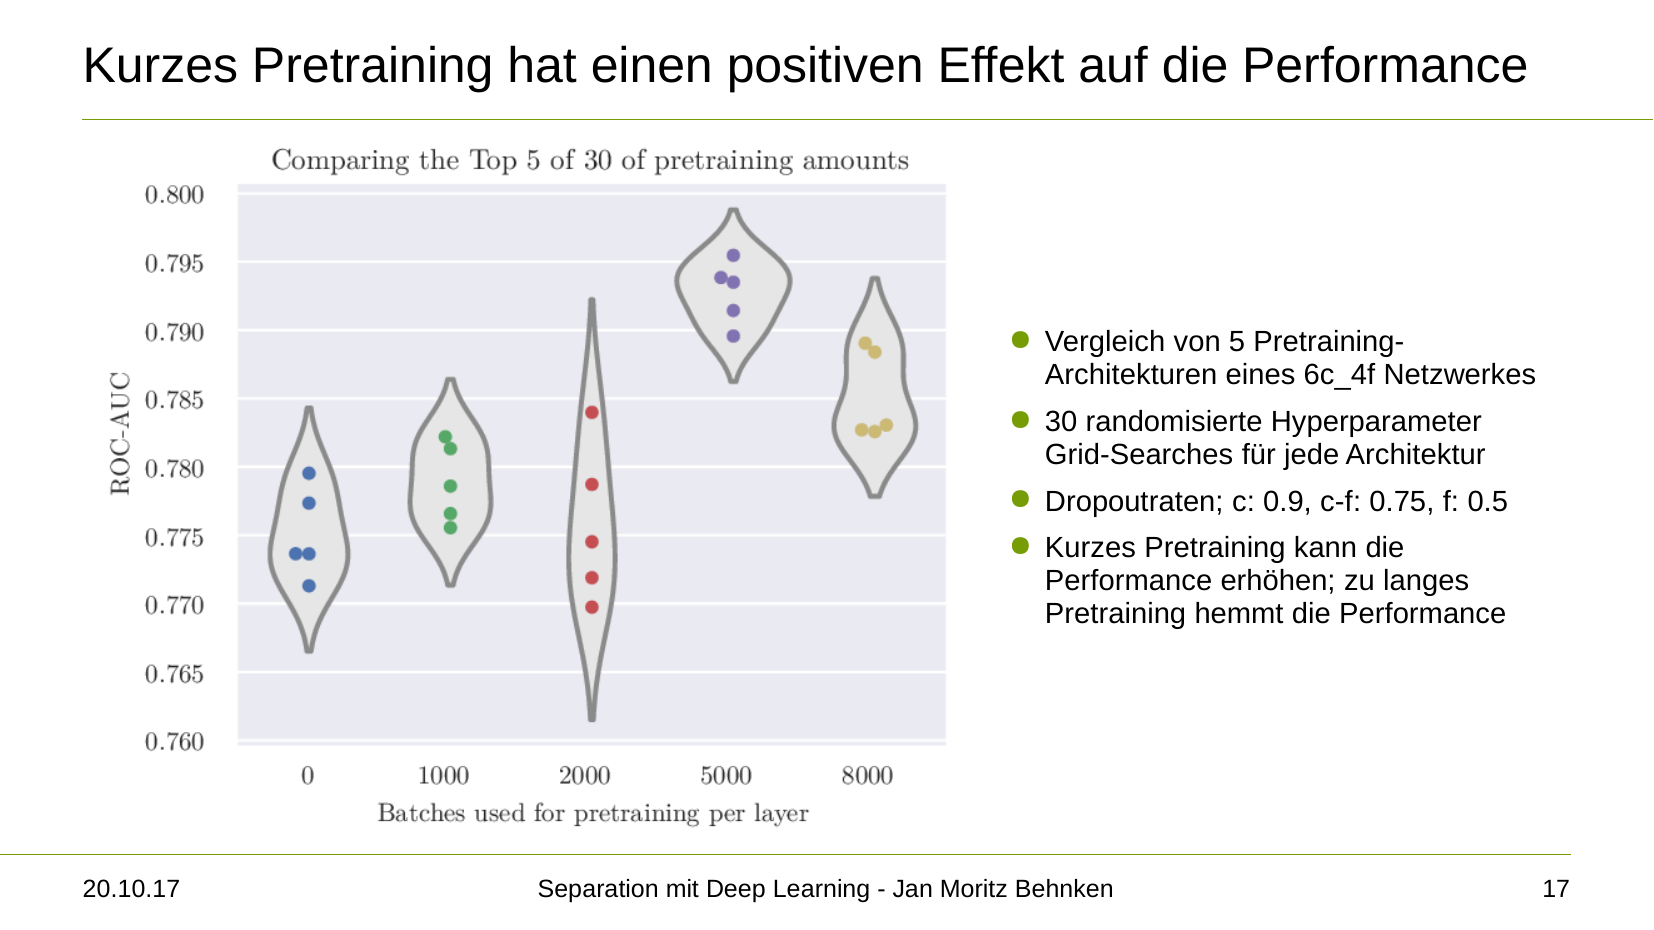

# Kurzes Pretraining hat einen positiven Effekt auf die Performance
Vergleich von 5 Pretraining-Architekturen eines 6c_4f Netzwerkes
30 randomisierte Hyperparameter Grid-Searches für jede Architektur
Dropoutraten; c: 0.9, c-f: 0.75, f: 0.5
Kurzes Pretraining kann die Performance erhöhen; zu langes Pretraining hemmt die Performance
20.10.17
Separation mit Deep Learning - Jan Moritz Behnken
17